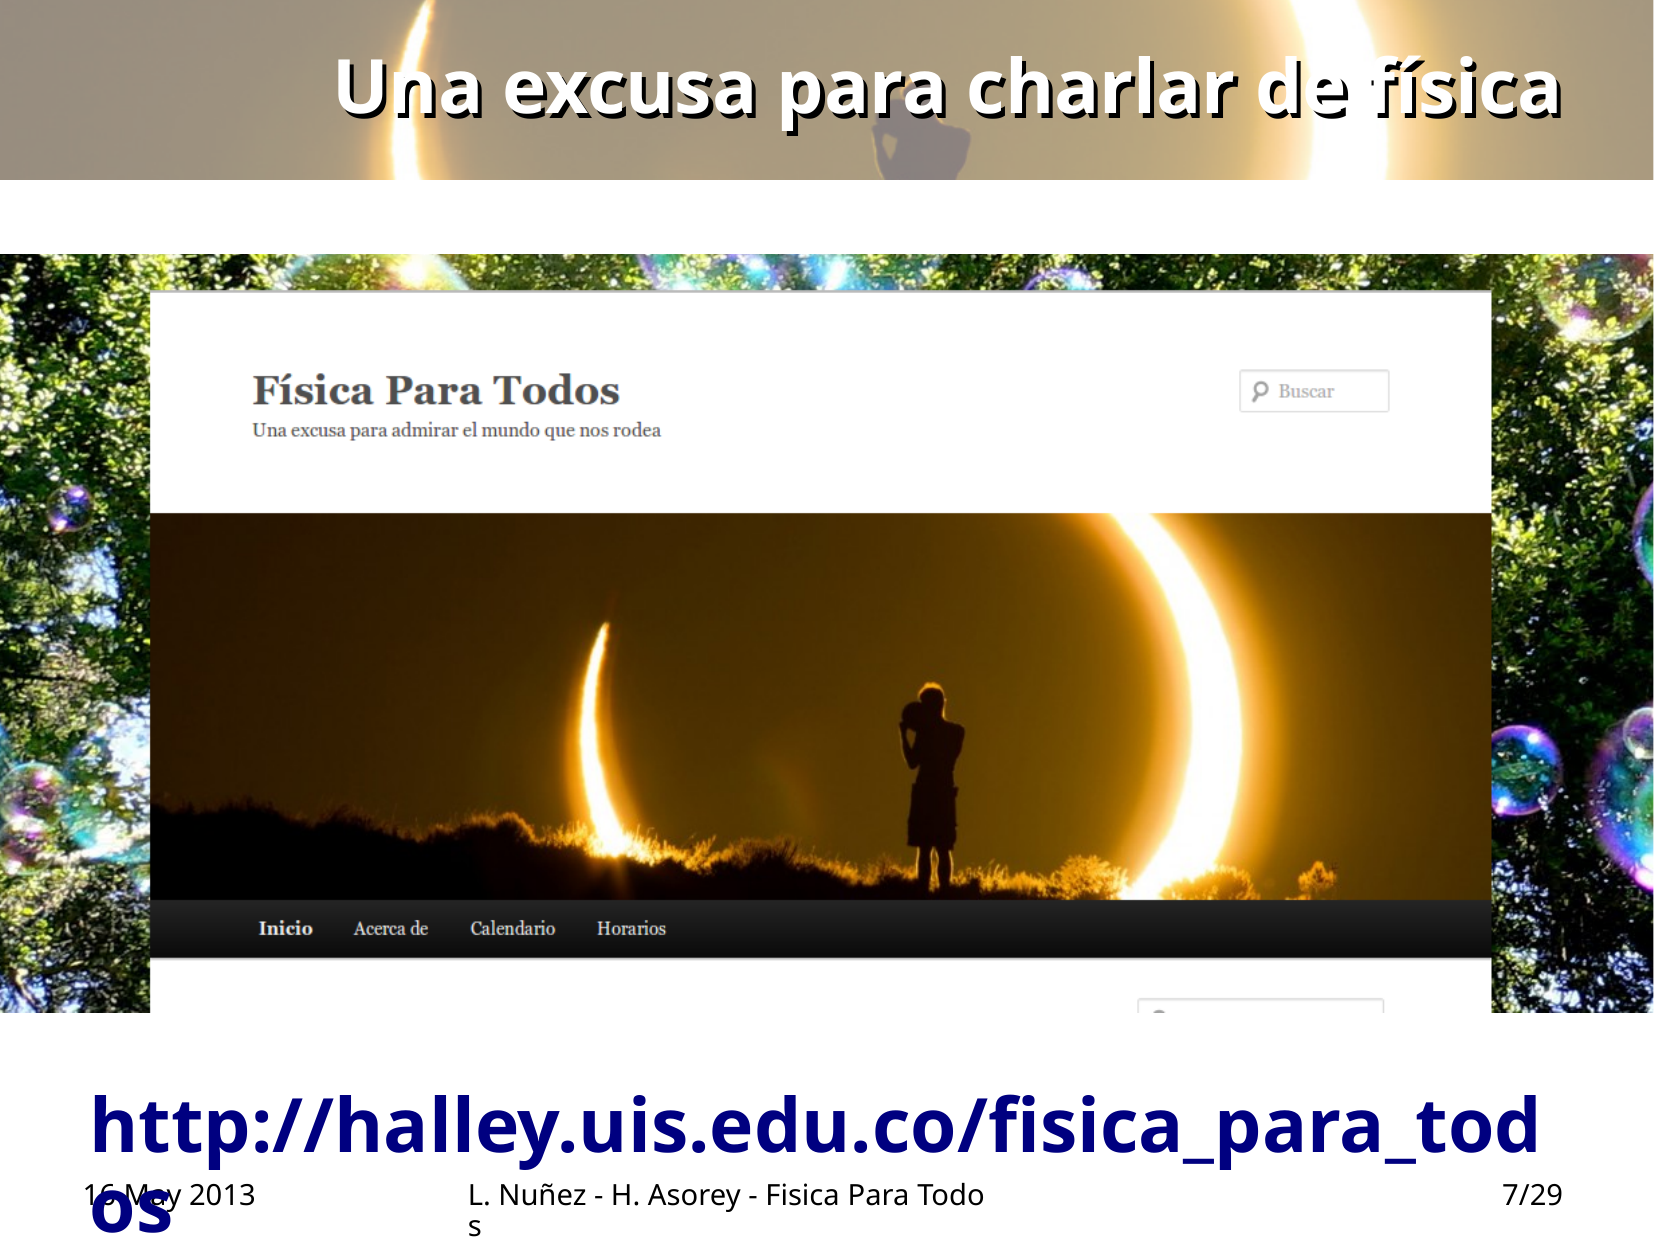

# Una excusa para charlar de física
http://halley.uis.edu.co/fisica_para_todos
16 May 2013
L. Nuñez - H. Asorey - Fisica Para Todos
7